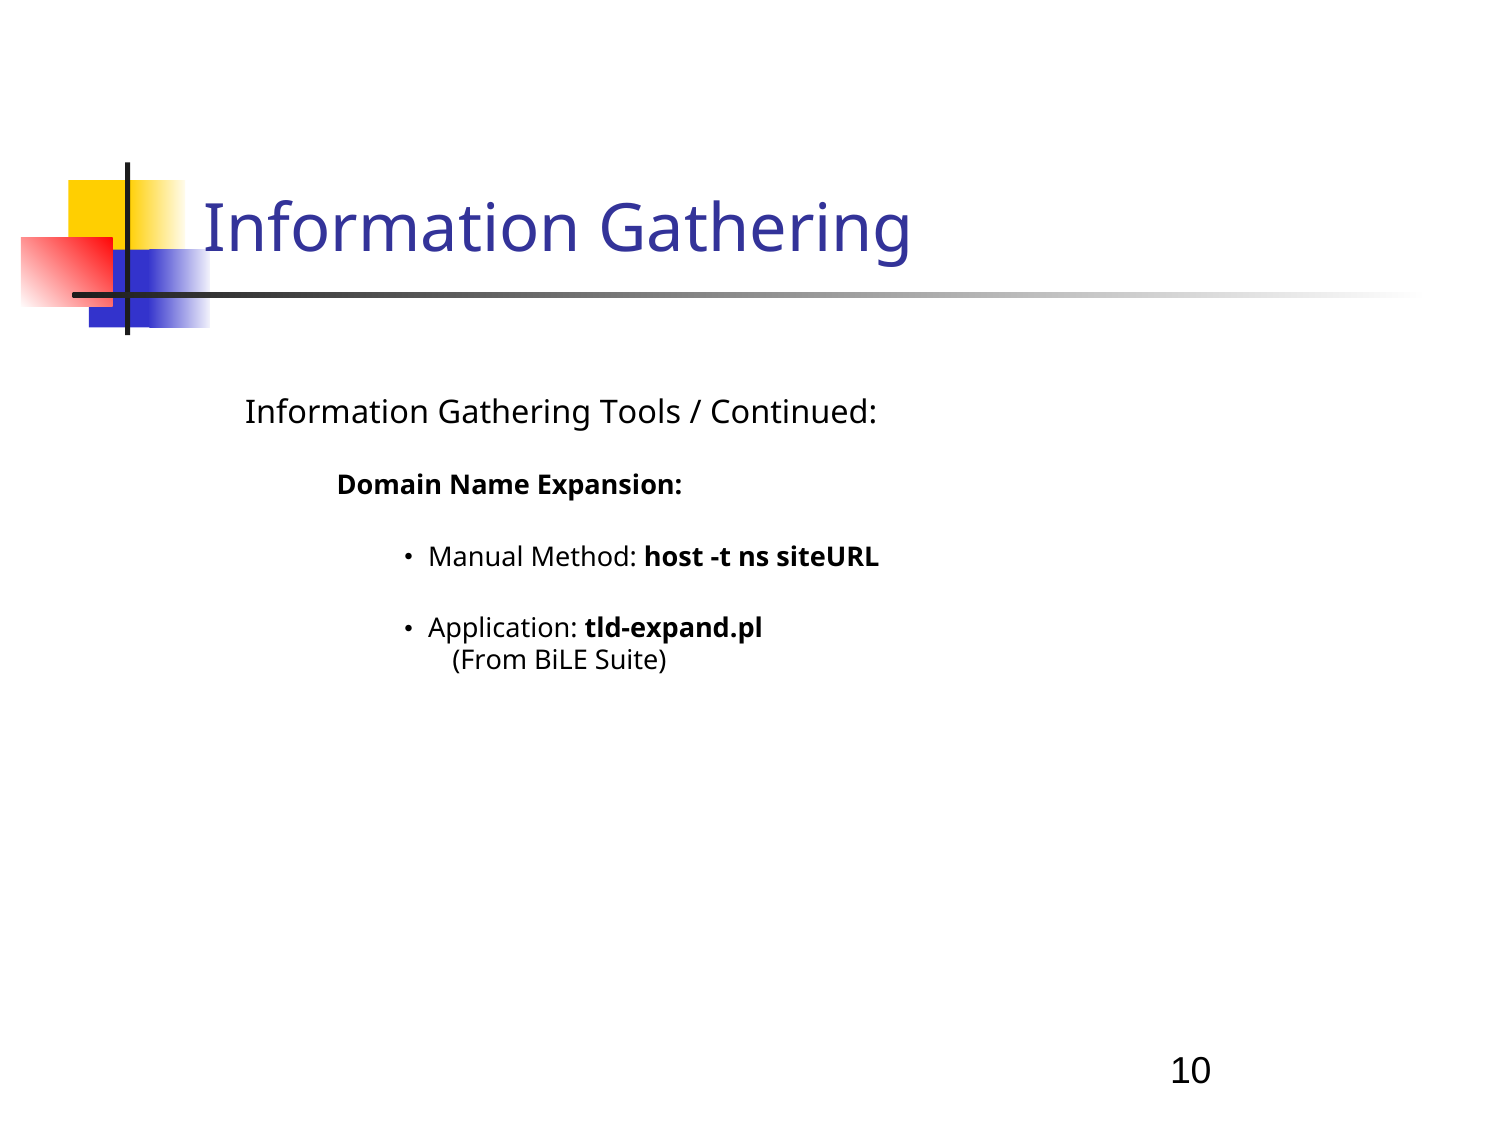

# Information Gathering
Information Gathering Tools / Continued:
Domain Name Expansion:
Manual Method: host -t ns siteURL
Application: tld-expand.pl
(From BiLE Suite)
10